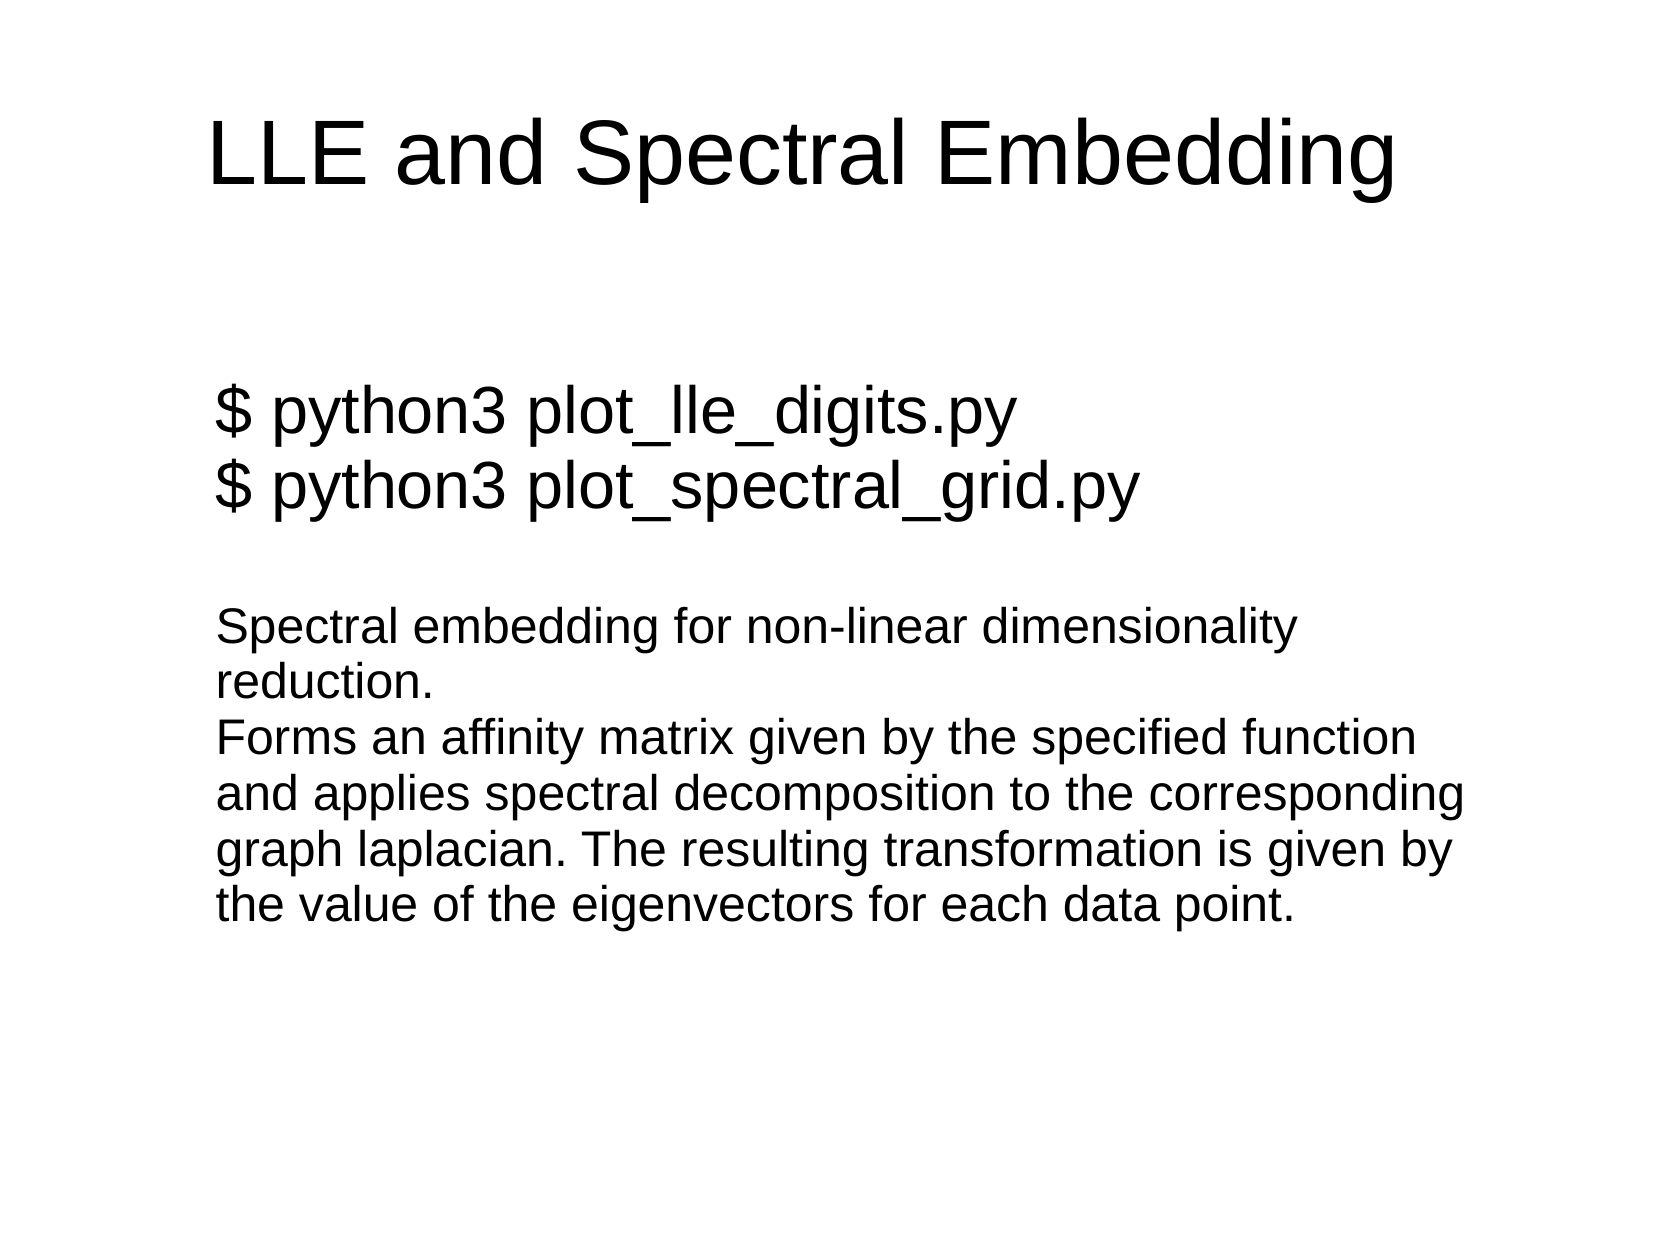

# LLE and Spectral Embedding
$ python3 plot_lle_digits.py
$ python3 plot_spectral_grid.py
Spectral embedding for non-linear dimensionality reduction.
Forms an affinity matrix given by the specified function and applies spectral decomposition to the corresponding graph laplacian. The resulting transformation is given by the value of the eigenvectors for each data point.